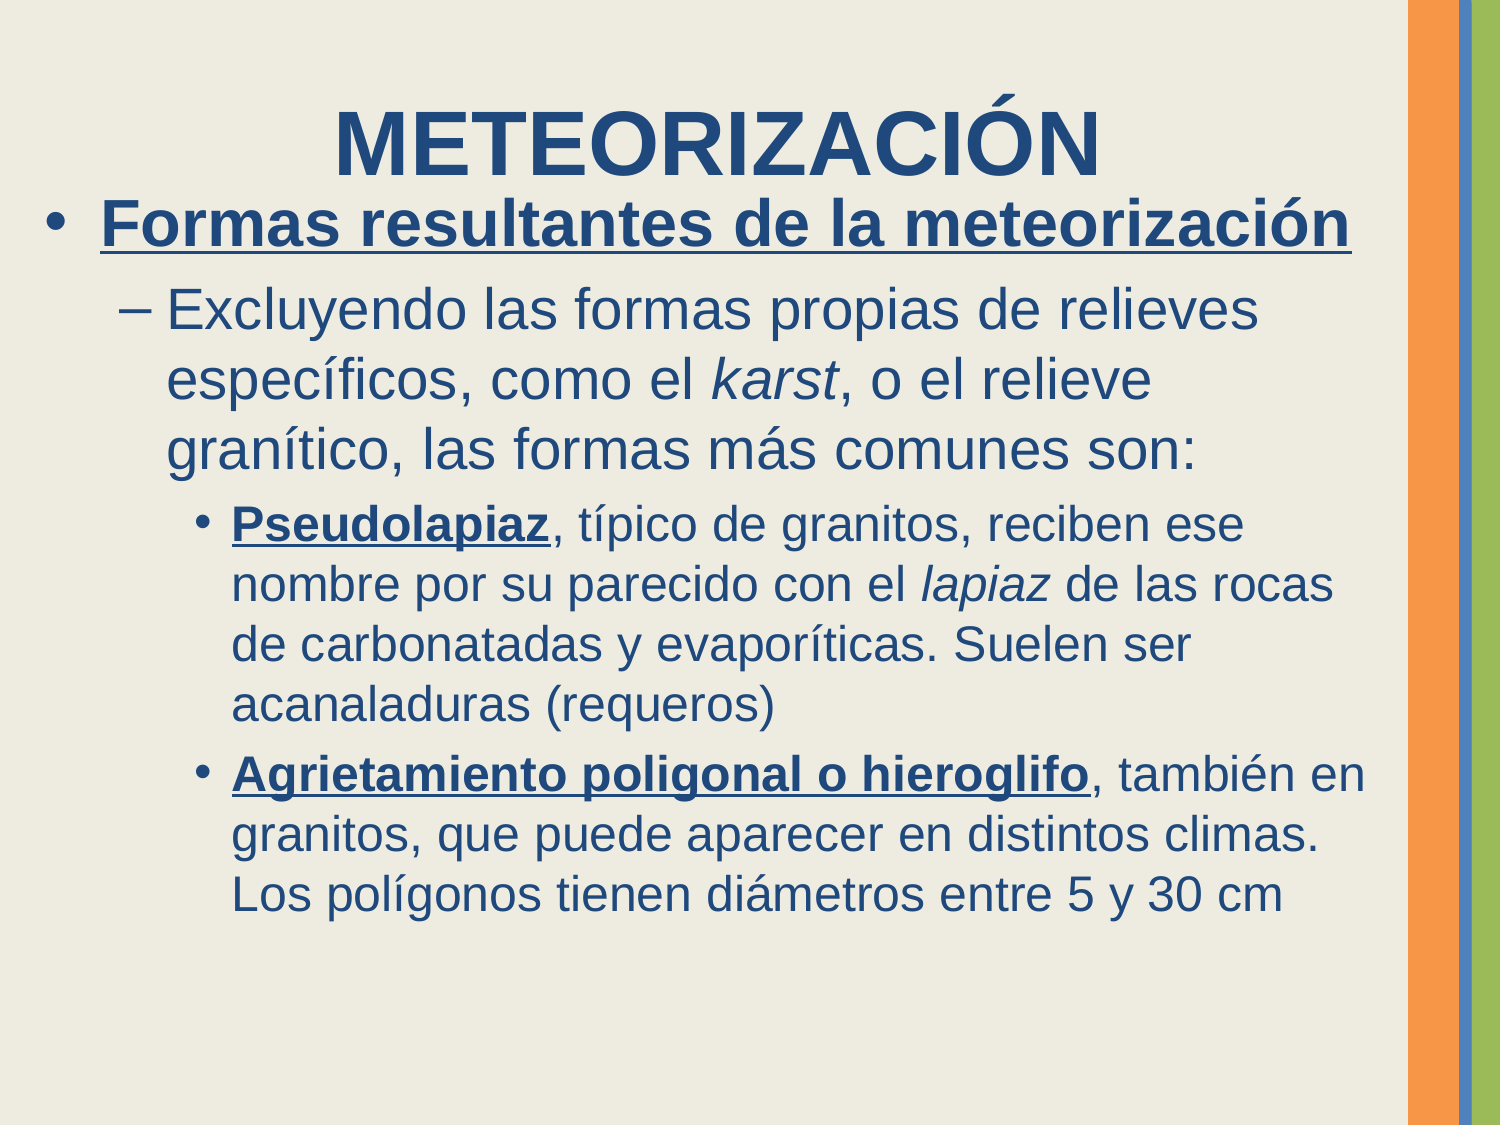

# meteorización
Formas resultantes de la meteorización
Excluyendo las formas propias de relieves específicos, como el karst, o el relieve granítico, las formas más comunes son:
Pseudolapiaz, típico de granitos, reciben ese nombre por su parecido con el lapiaz de las rocas de carbonatadas y evaporíticas. Suelen ser acanaladuras (requeros)
Agrietamiento poligonal o hieroglifo, también en granitos, que puede aparecer en distintos climas. Los polígonos tienen diámetros entre 5 y 30 cm